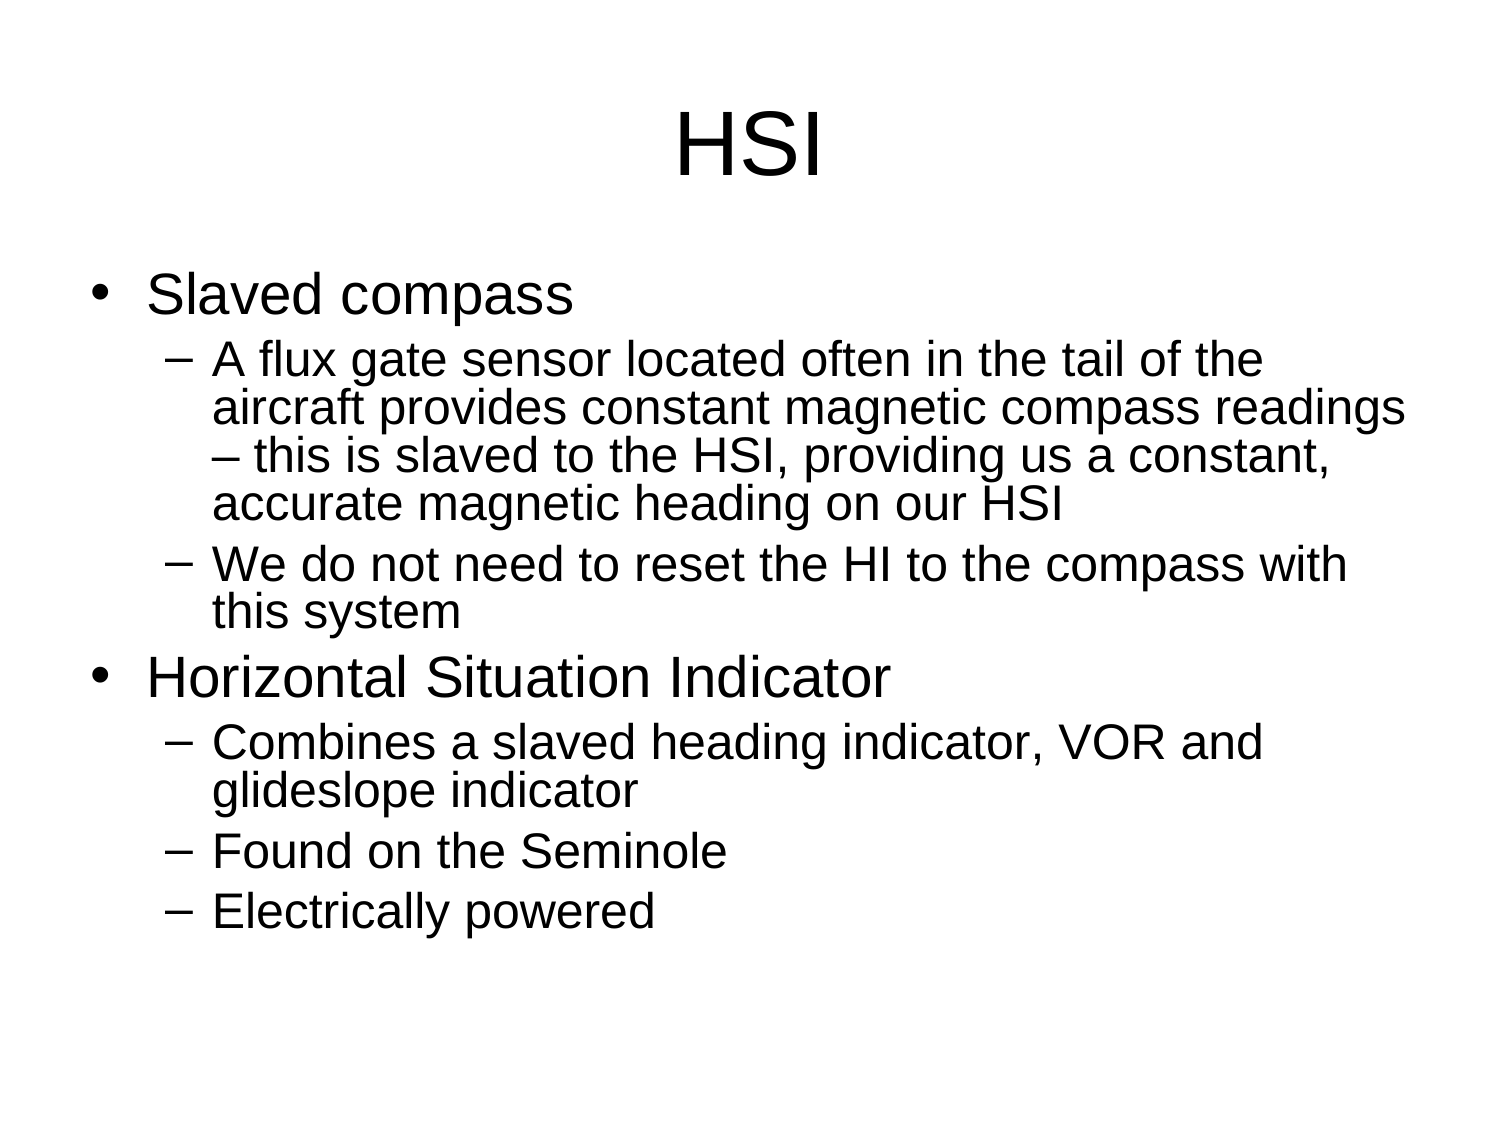

# HSI
Slaved compass
A flux gate sensor located often in the tail of the aircraft provides constant magnetic compass readings – this is slaved to the HSI, providing us a constant, accurate magnetic heading on our HSI
We do not need to reset the HI to the compass with this system
Horizontal Situation Indicator
Combines a slaved heading indicator, VOR and glideslope indicator
Found on the Seminole
Electrically powered